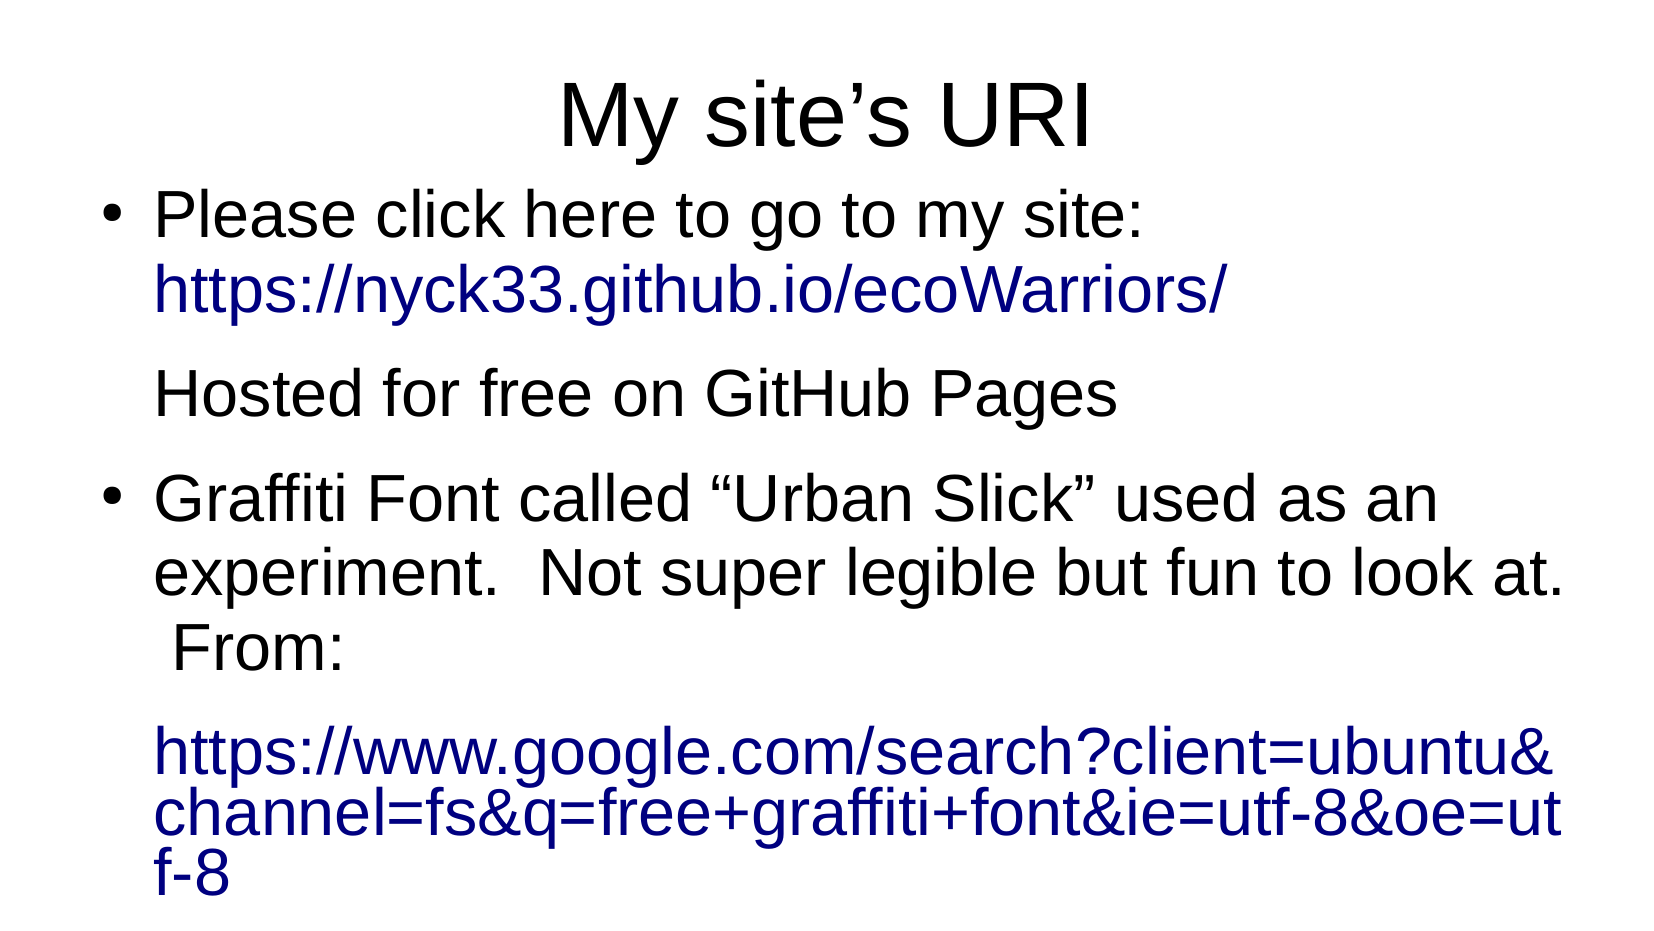

# My site’s URI
Please click here to go to my site: https://nyck33.github.io/ecoWarriors/
Hosted for free on GitHub Pages
Graffiti Font called “Urban Slick” used as an experiment. Not super legible but fun to look at. From:
https://www.google.com/search?client=ubuntu&channel=fs&q=free+graffiti+font&ie=utf-8&oe=utf-8